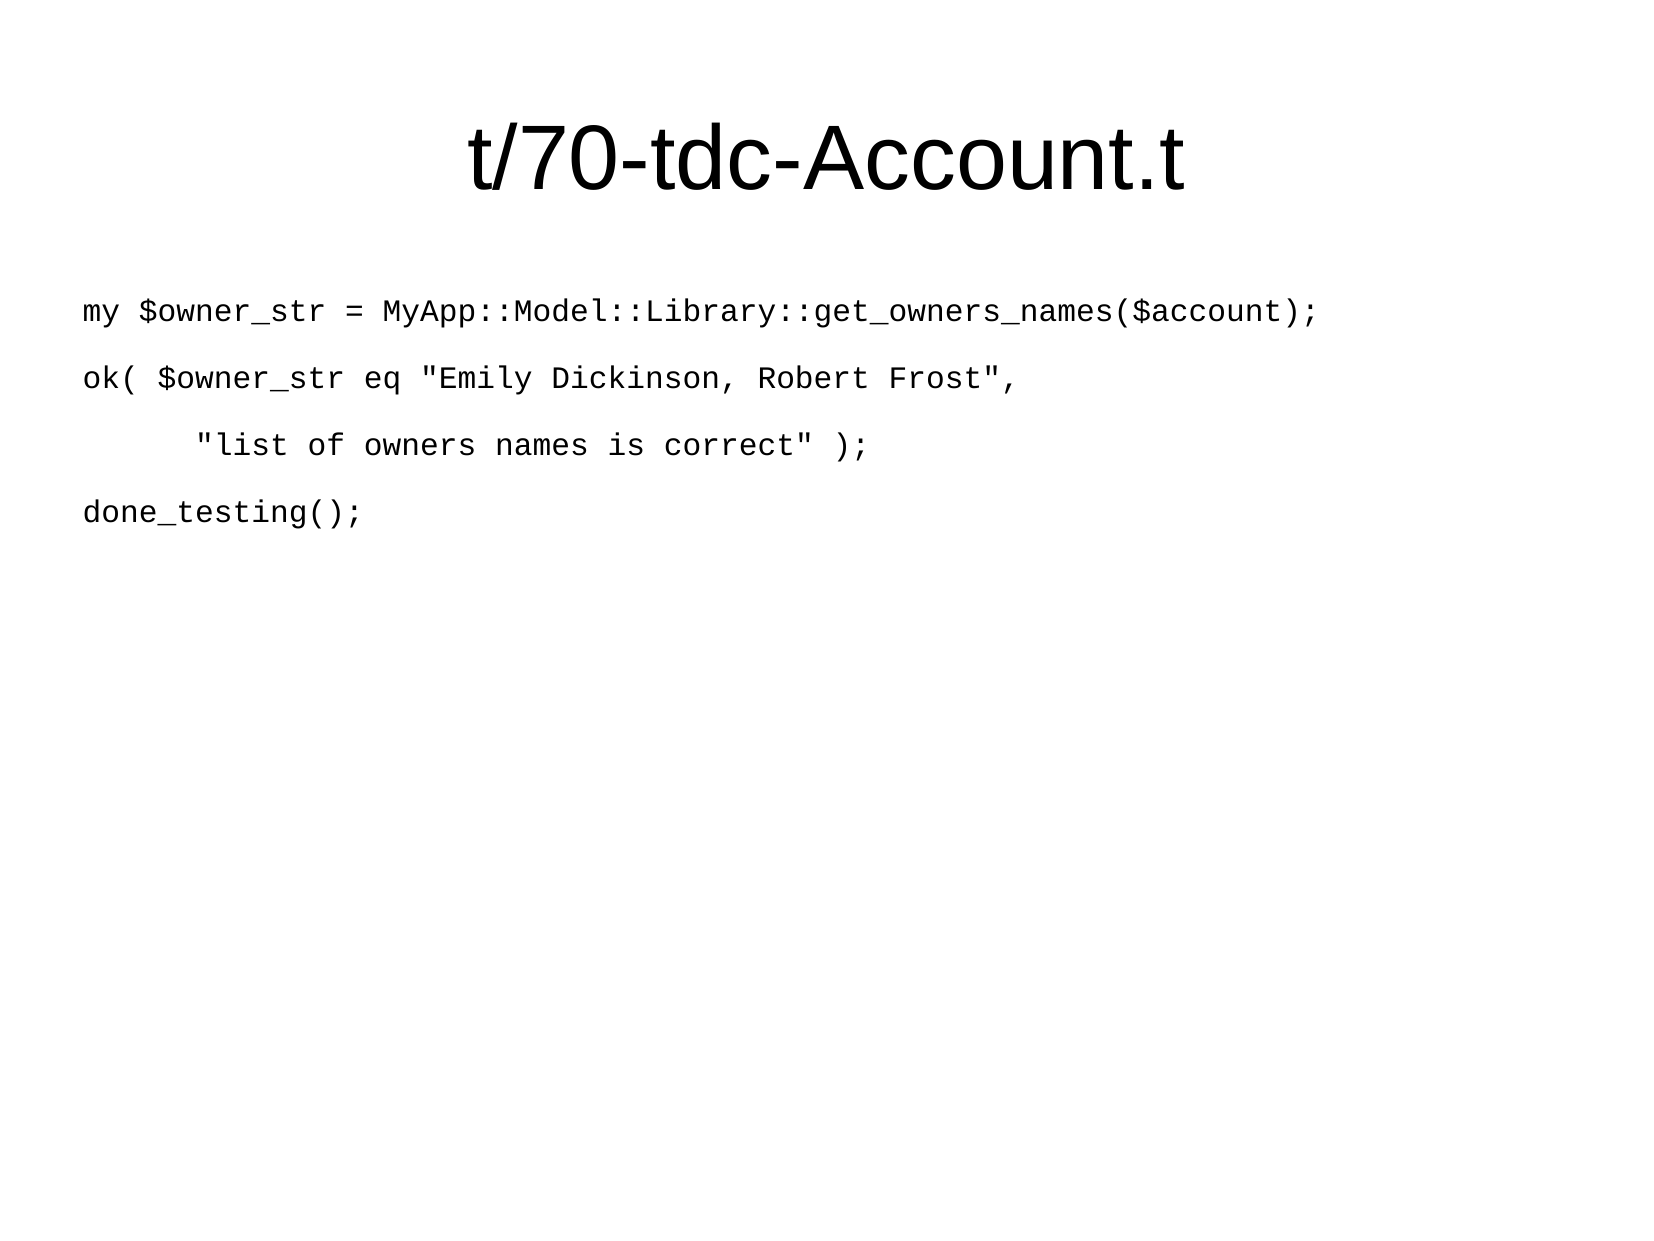

# t/70-tdc-Account.t
my $owner_str = MyApp::Model::Library::get_owners_names($account);
ok( $owner_str eq "Emily Dickinson, Robert Frost",
 "list of owners names is correct" );
done_testing();